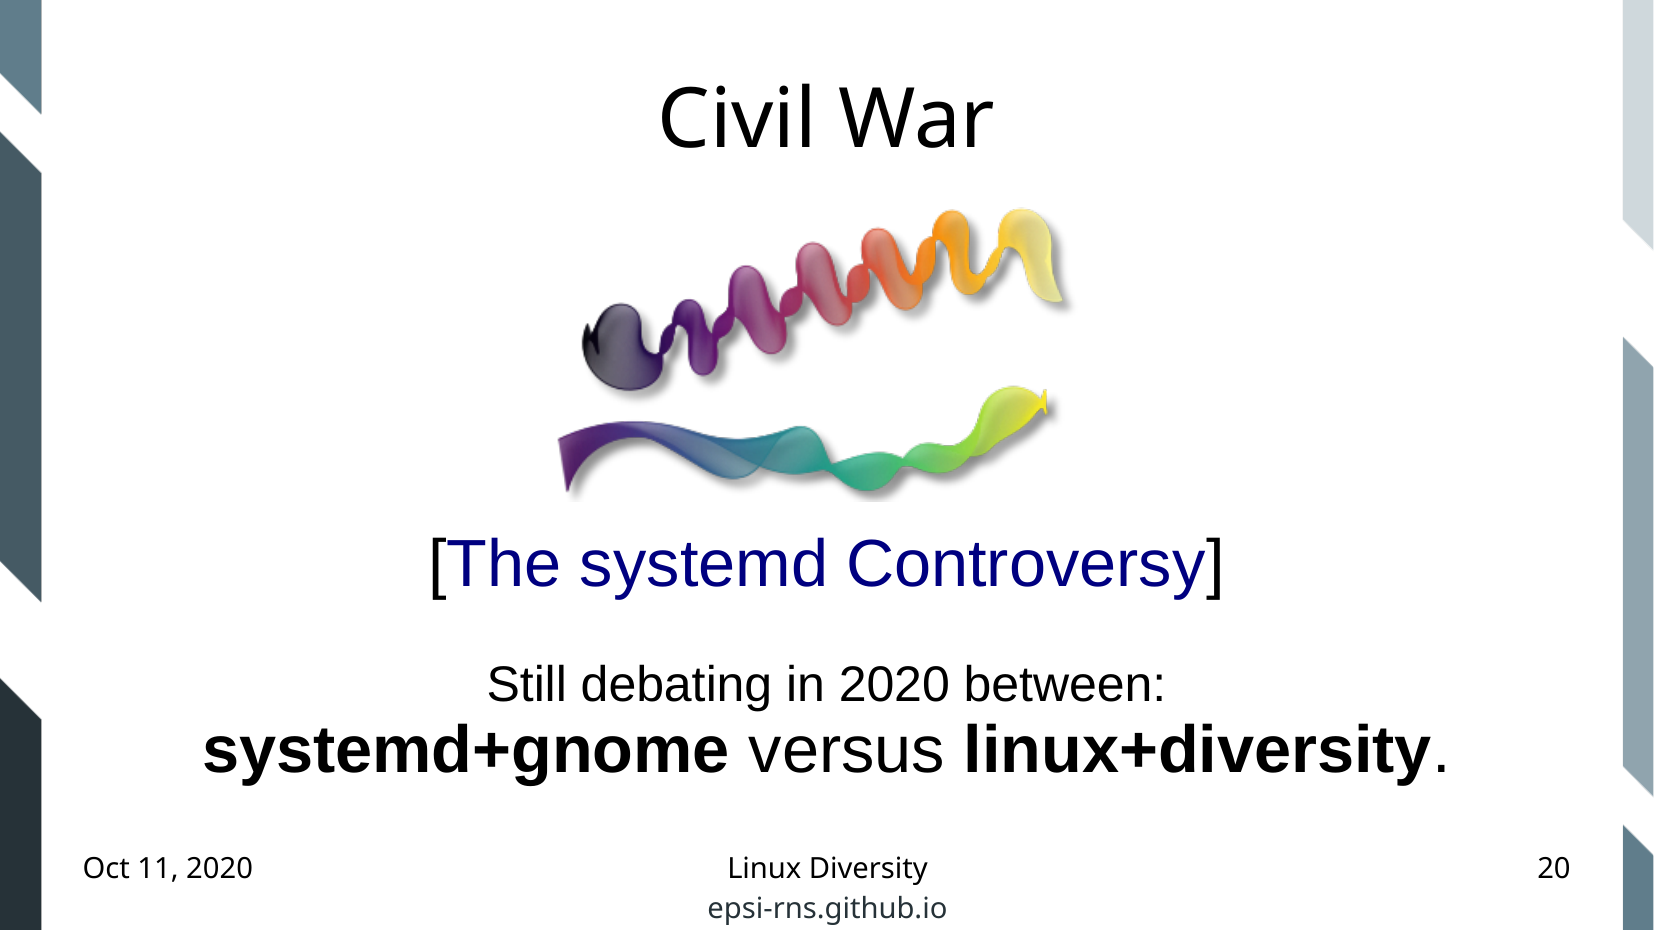

# Civil War
[The systemd Controversy]
Still debating in 2020 between:
systemd+gnome versus linux+diversity.
Oct 11, 2020
Linux Diversity
20